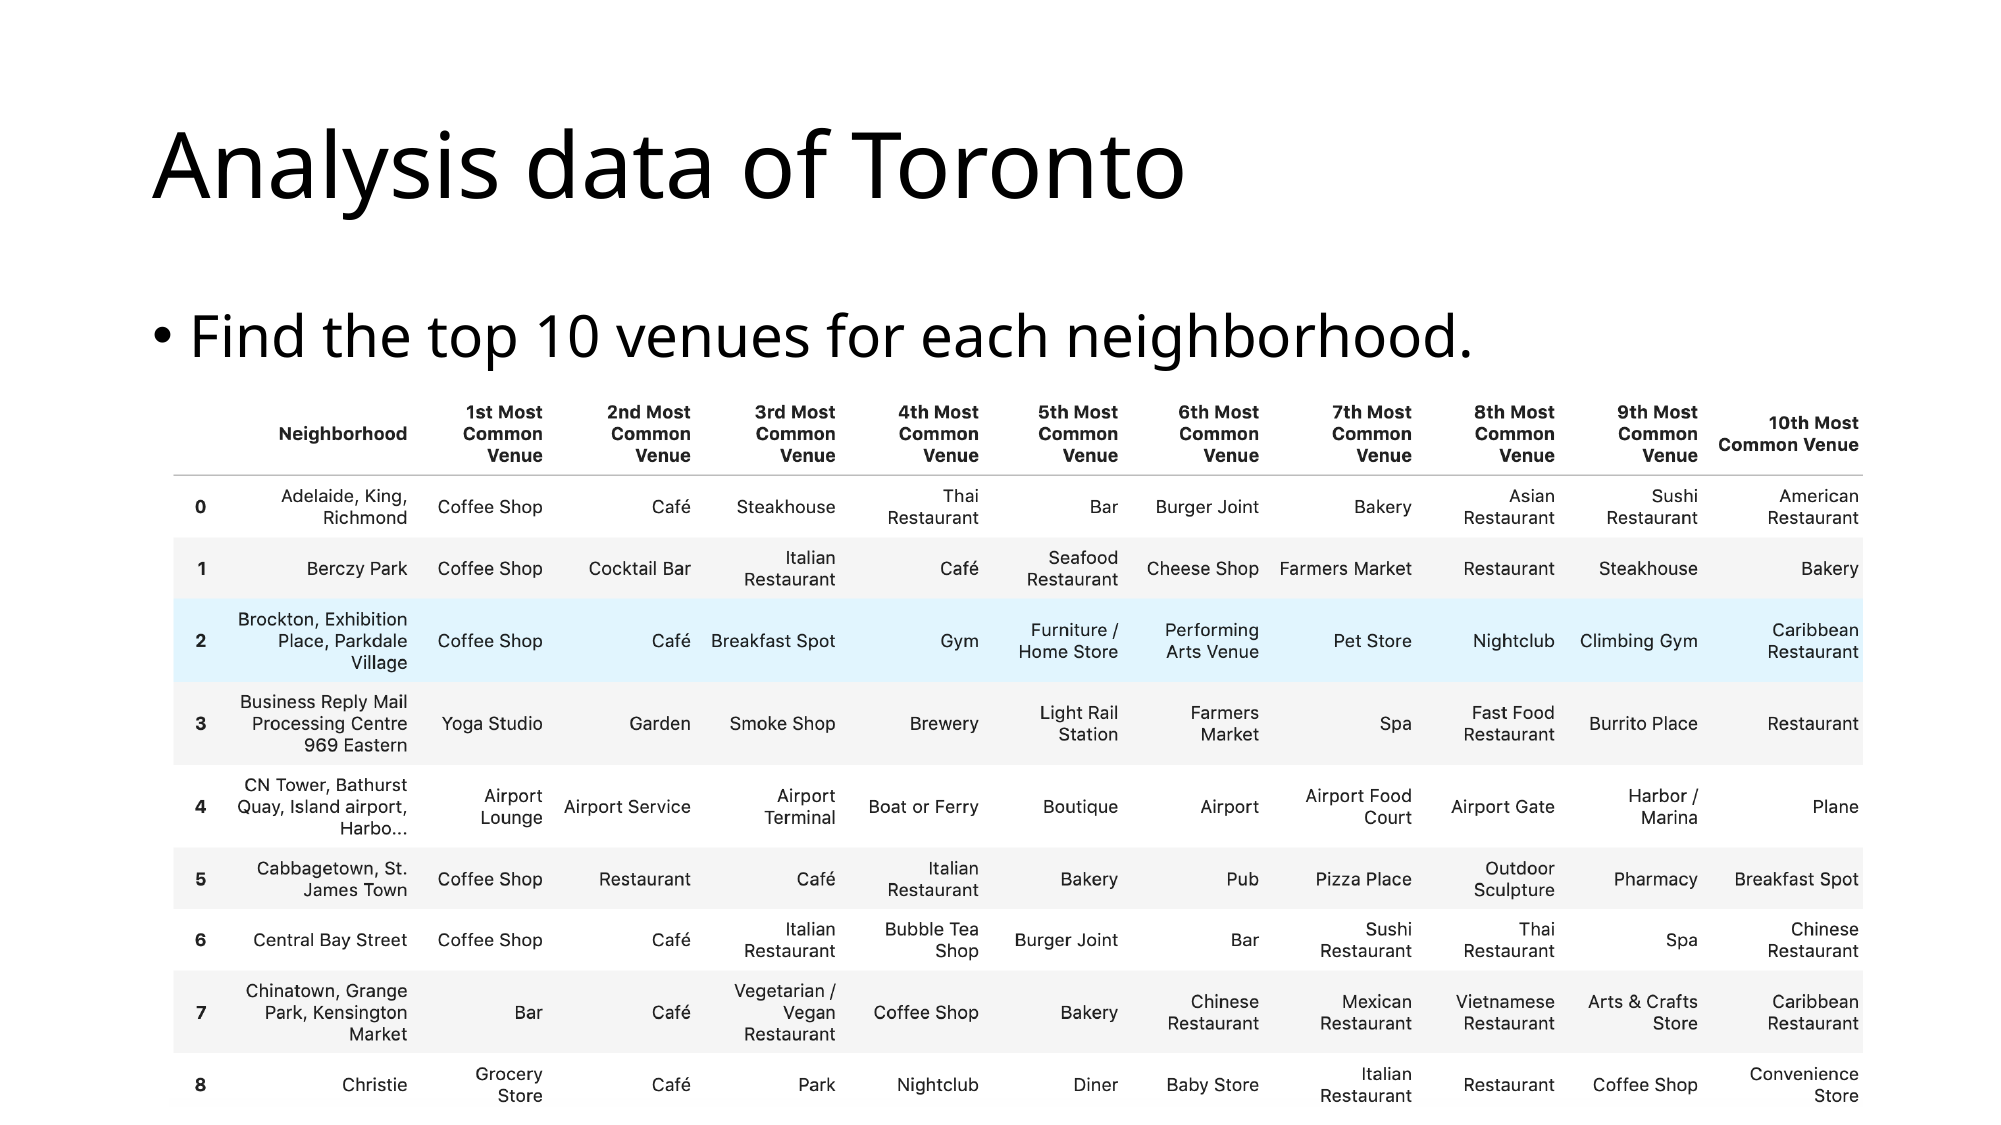

# Analysis data of Toronto
Find the top 10 venues for each neighborhood.